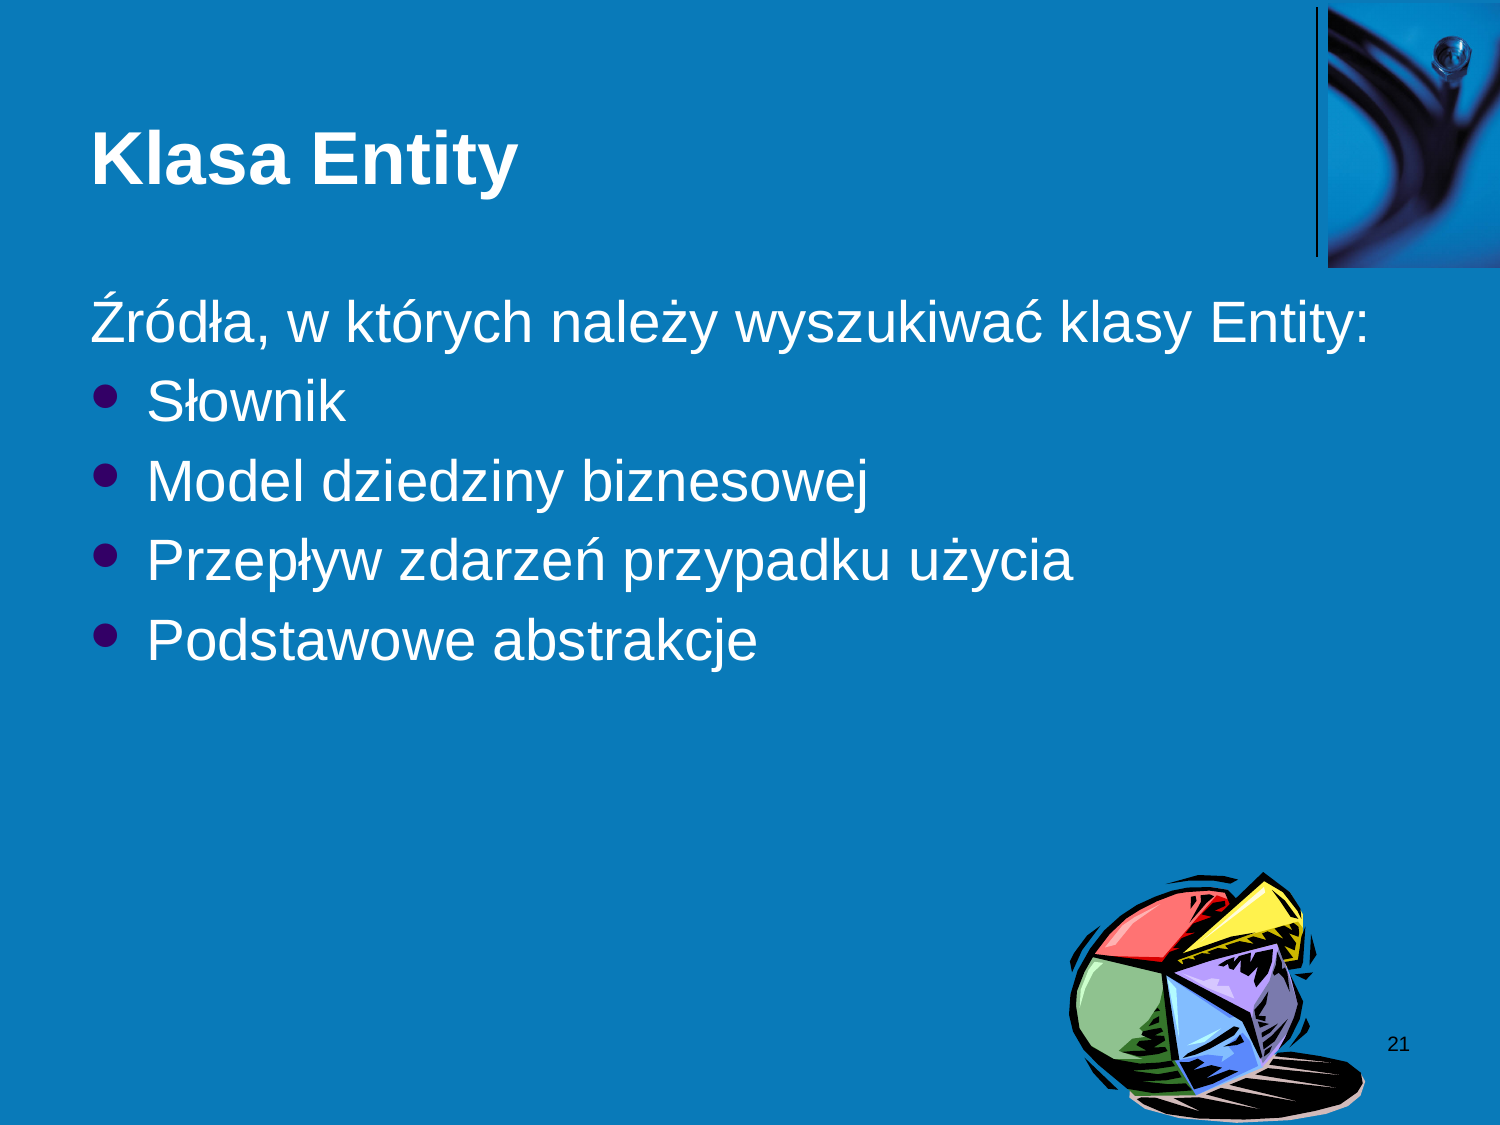

# Klasa Entity
Źródła, w których należy wyszukiwać klasy Entity:
Słownik
Model dziedziny biznesowej
Przepływ zdarzeń przypadku użycia
Podstawowe abstrakcje
21